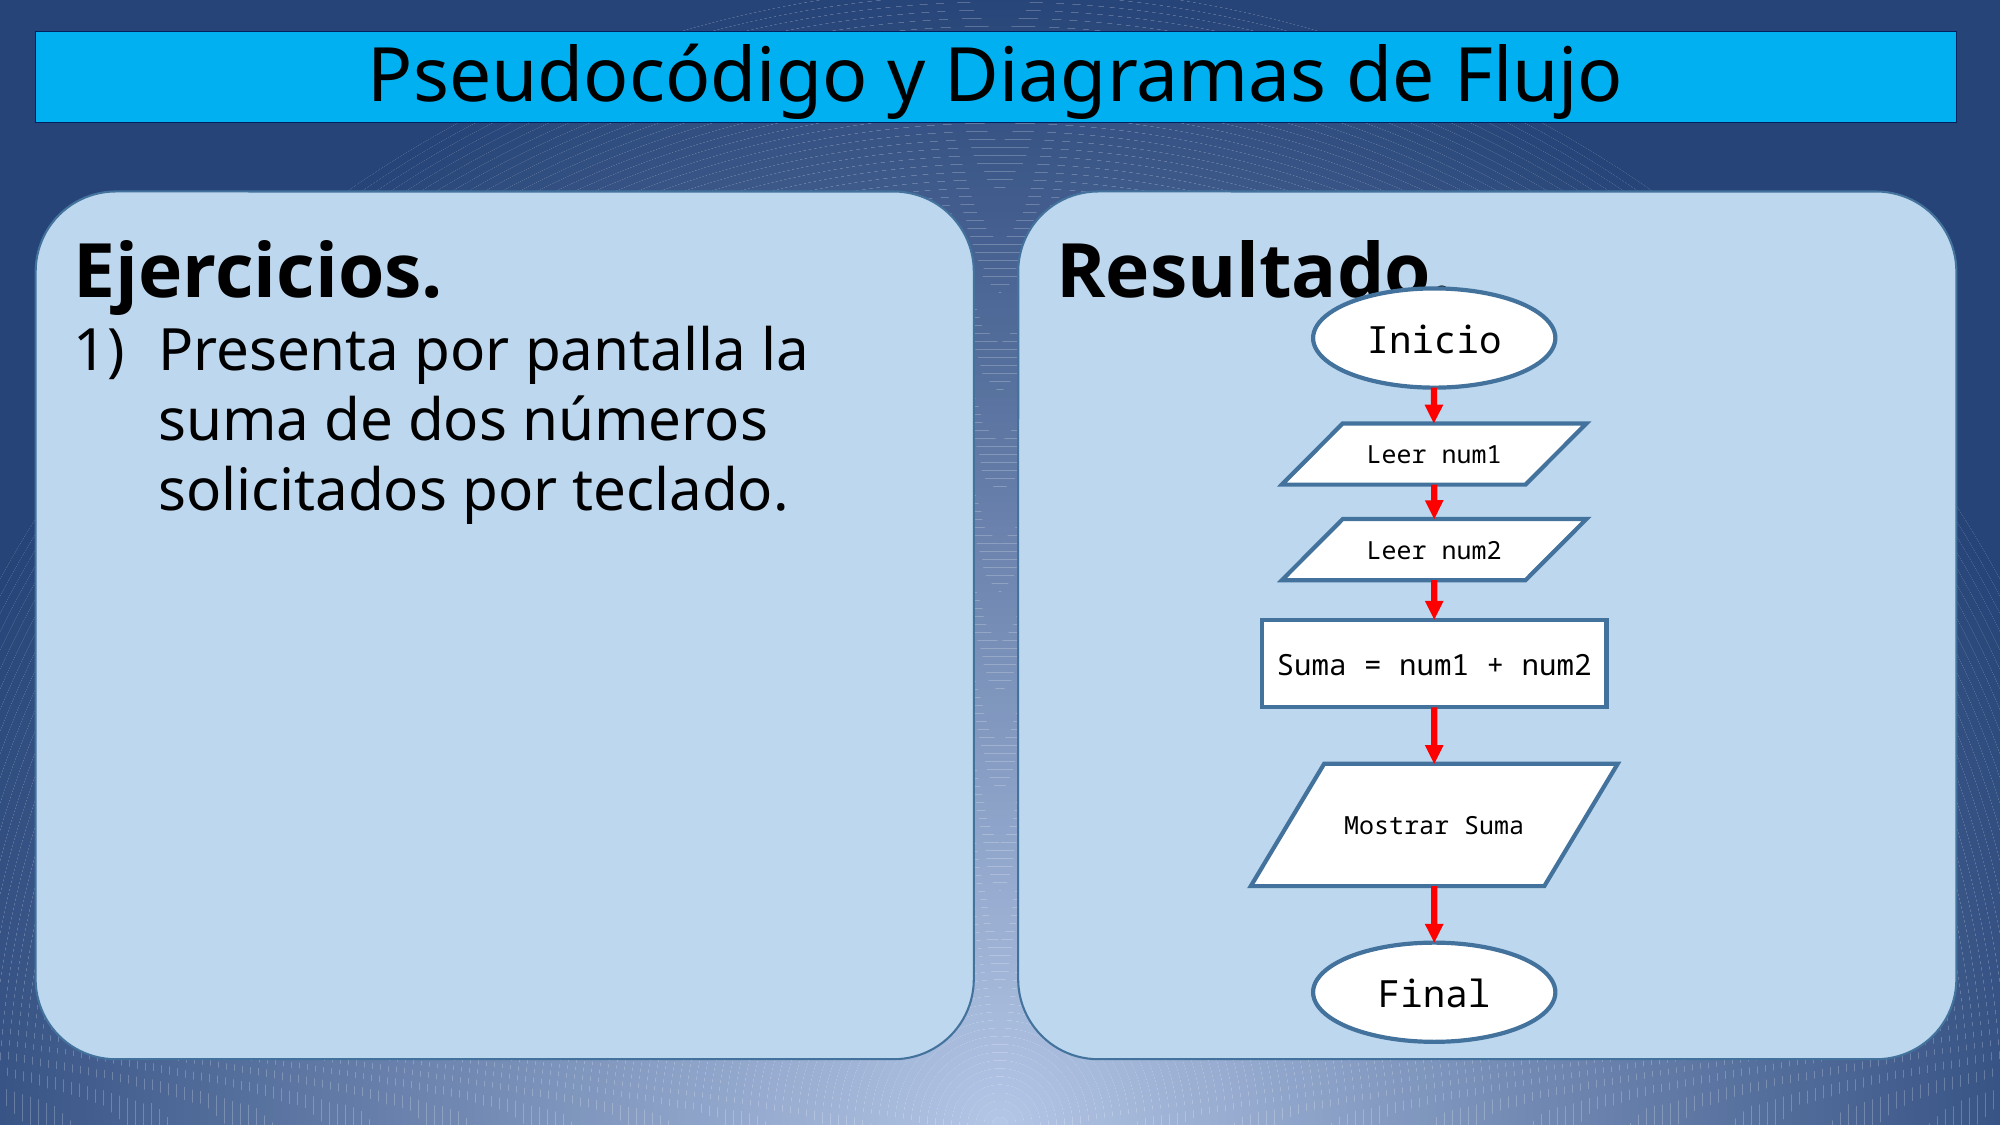

# Pseudocódigo y Diagramas de Flujo
Ejercicios.
Presenta por pantalla la suma de dos números solicitados por teclado.
Resultado.
Inicio
Leer num1
Leer num2
Suma = num1 + num2
Mostrar Suma
Final